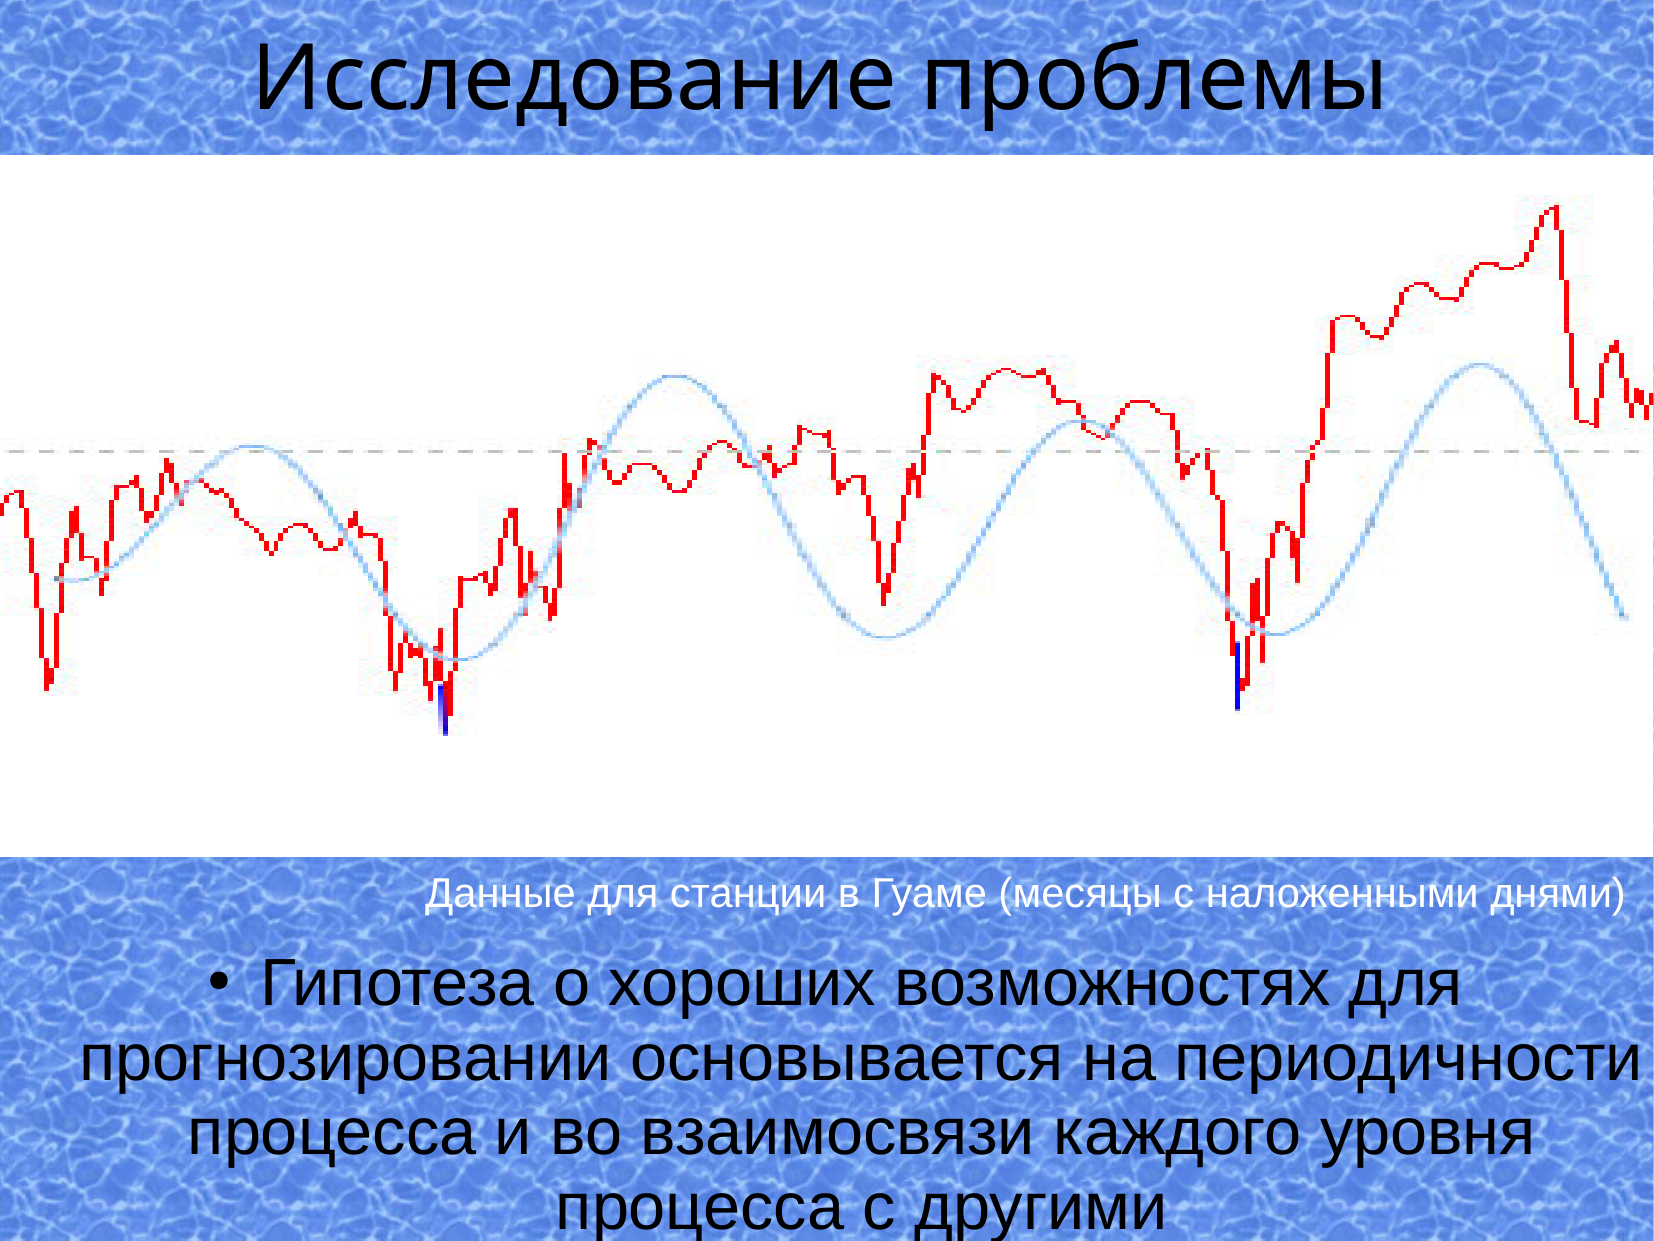

# Исследование проблемы
Данные для станции в Гуаме (месяцы с наложенными днями)
Гипотеза о хороших возможностях для прогнозировании основывается на периодичности процесса и во взаимосвязи каждого уровня процесса с другими